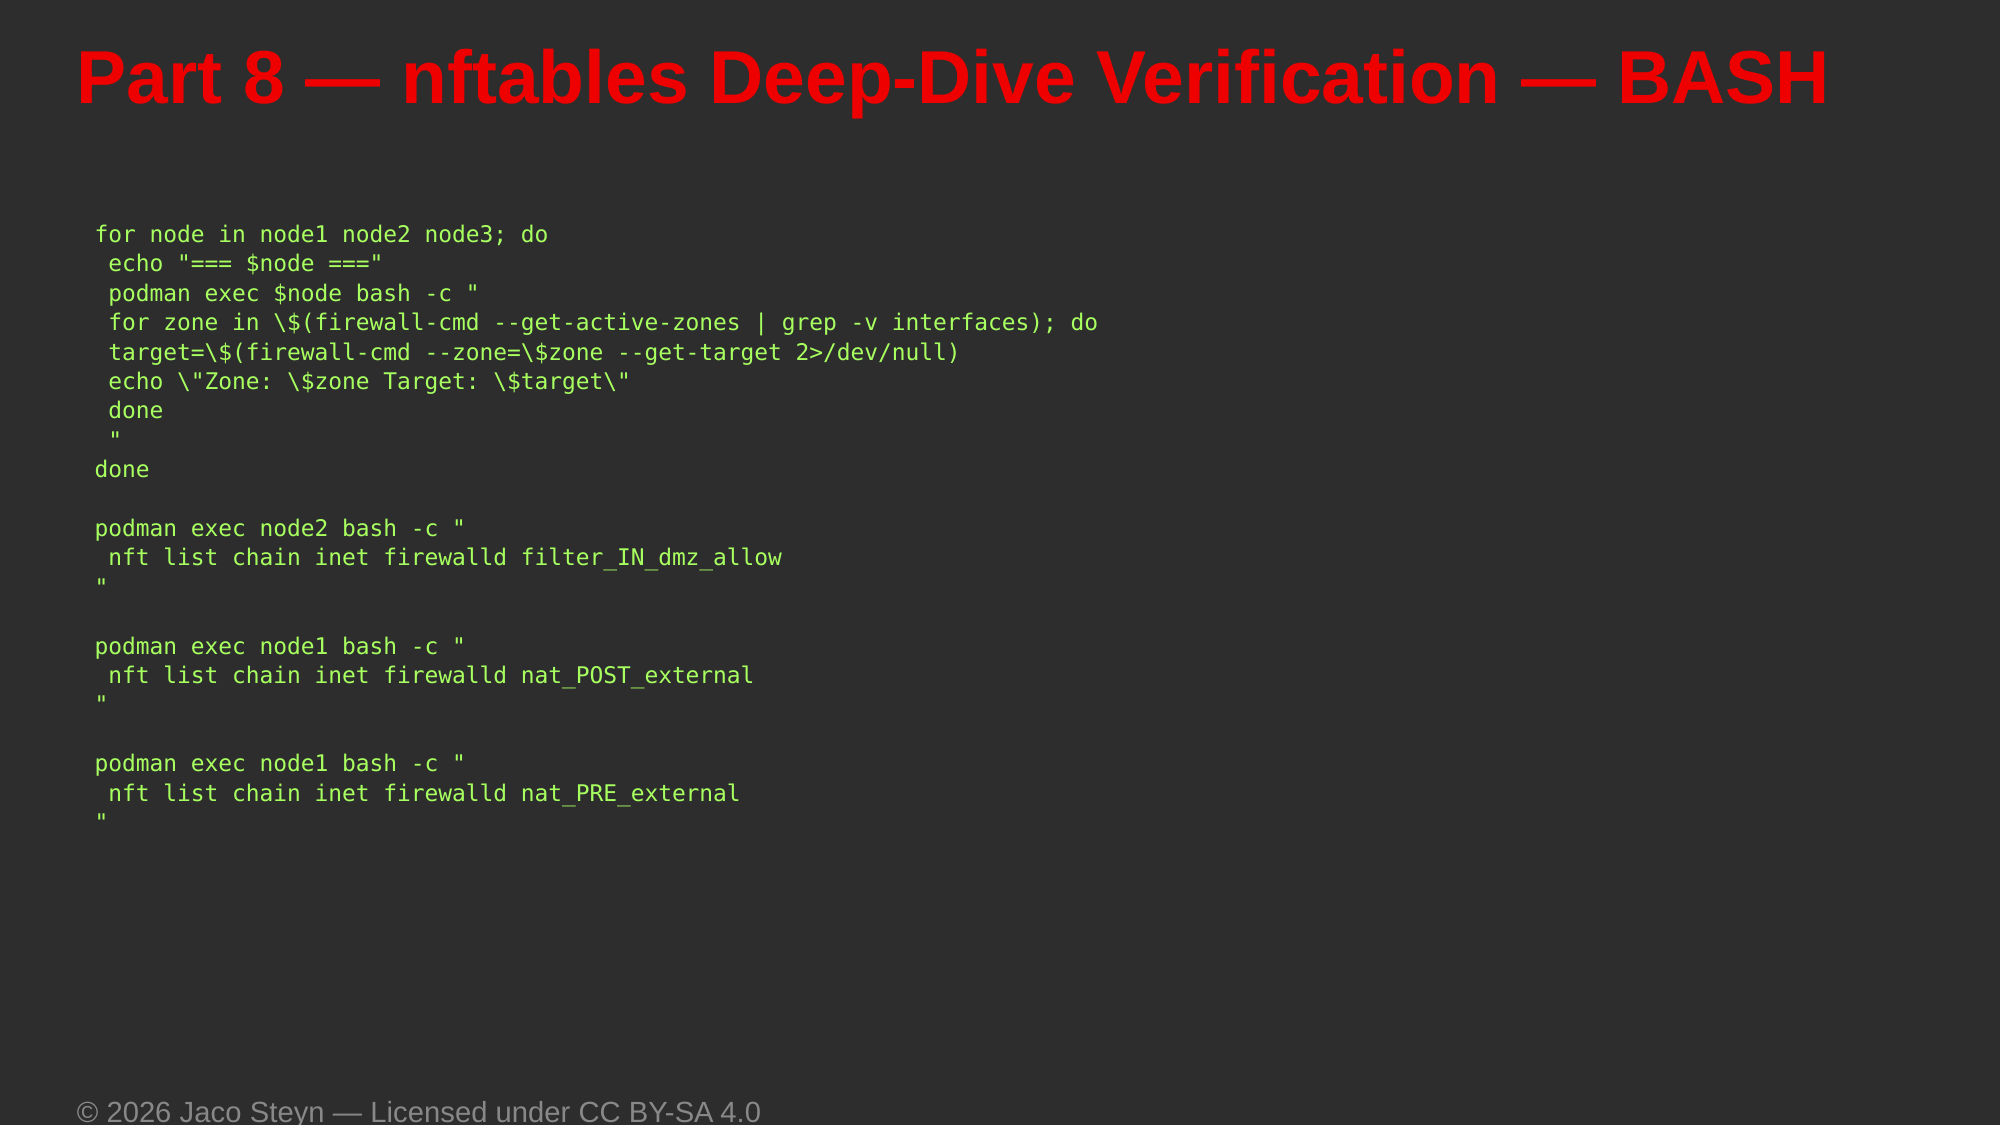

Part 8 — nftables Deep-Dive Verification — BASH
for node in node1 node2 node3; do
 echo "=== $node ==="
 podman exec $node bash -c "
 for zone in \$(firewall-cmd --get-active-zones | grep -v interfaces); do
 target=\$(firewall-cmd --zone=\$zone --get-target 2>/dev/null)
 echo \"Zone: \$zone Target: \$target\"
 done
 "
done
podman exec node2 bash -c "
 nft list chain inet firewalld filter_IN_dmz_allow
"
podman exec node1 bash -c "
 nft list chain inet firewalld nat_POST_external
"
podman exec node1 bash -c "
 nft list chain inet firewalld nat_PRE_external
"
© 2026 Jaco Steyn — Licensed under CC BY-SA 4.0